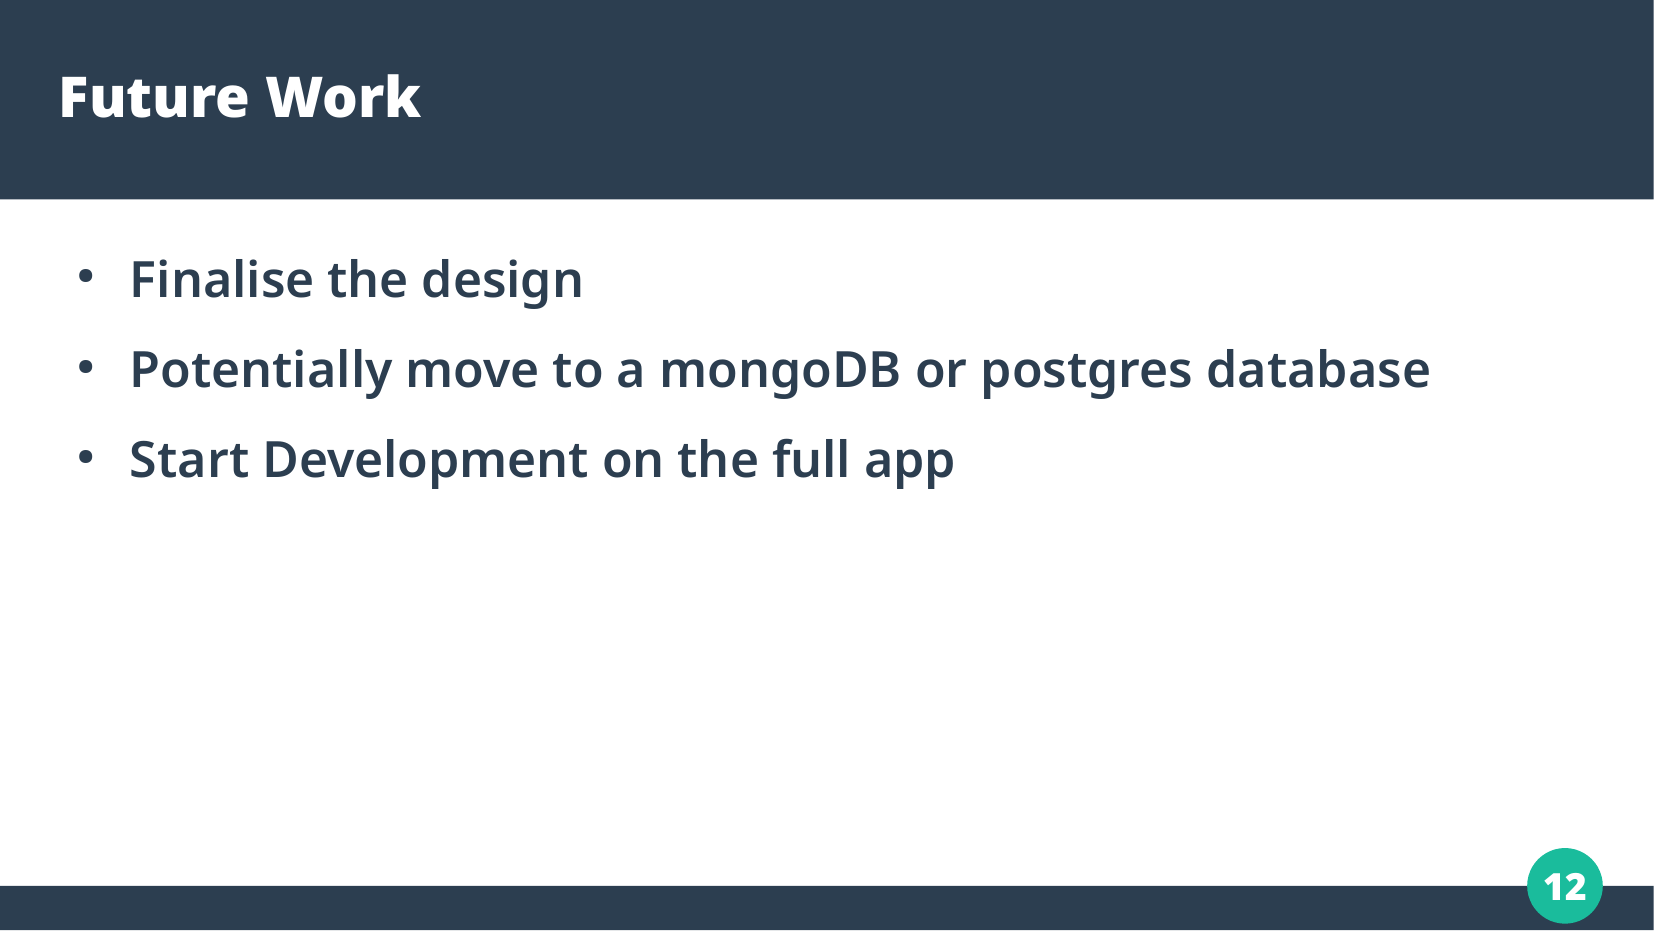

# Future Work
Finalise the design
Potentially move to a mongoDB or postgres database
Start Development on the full app